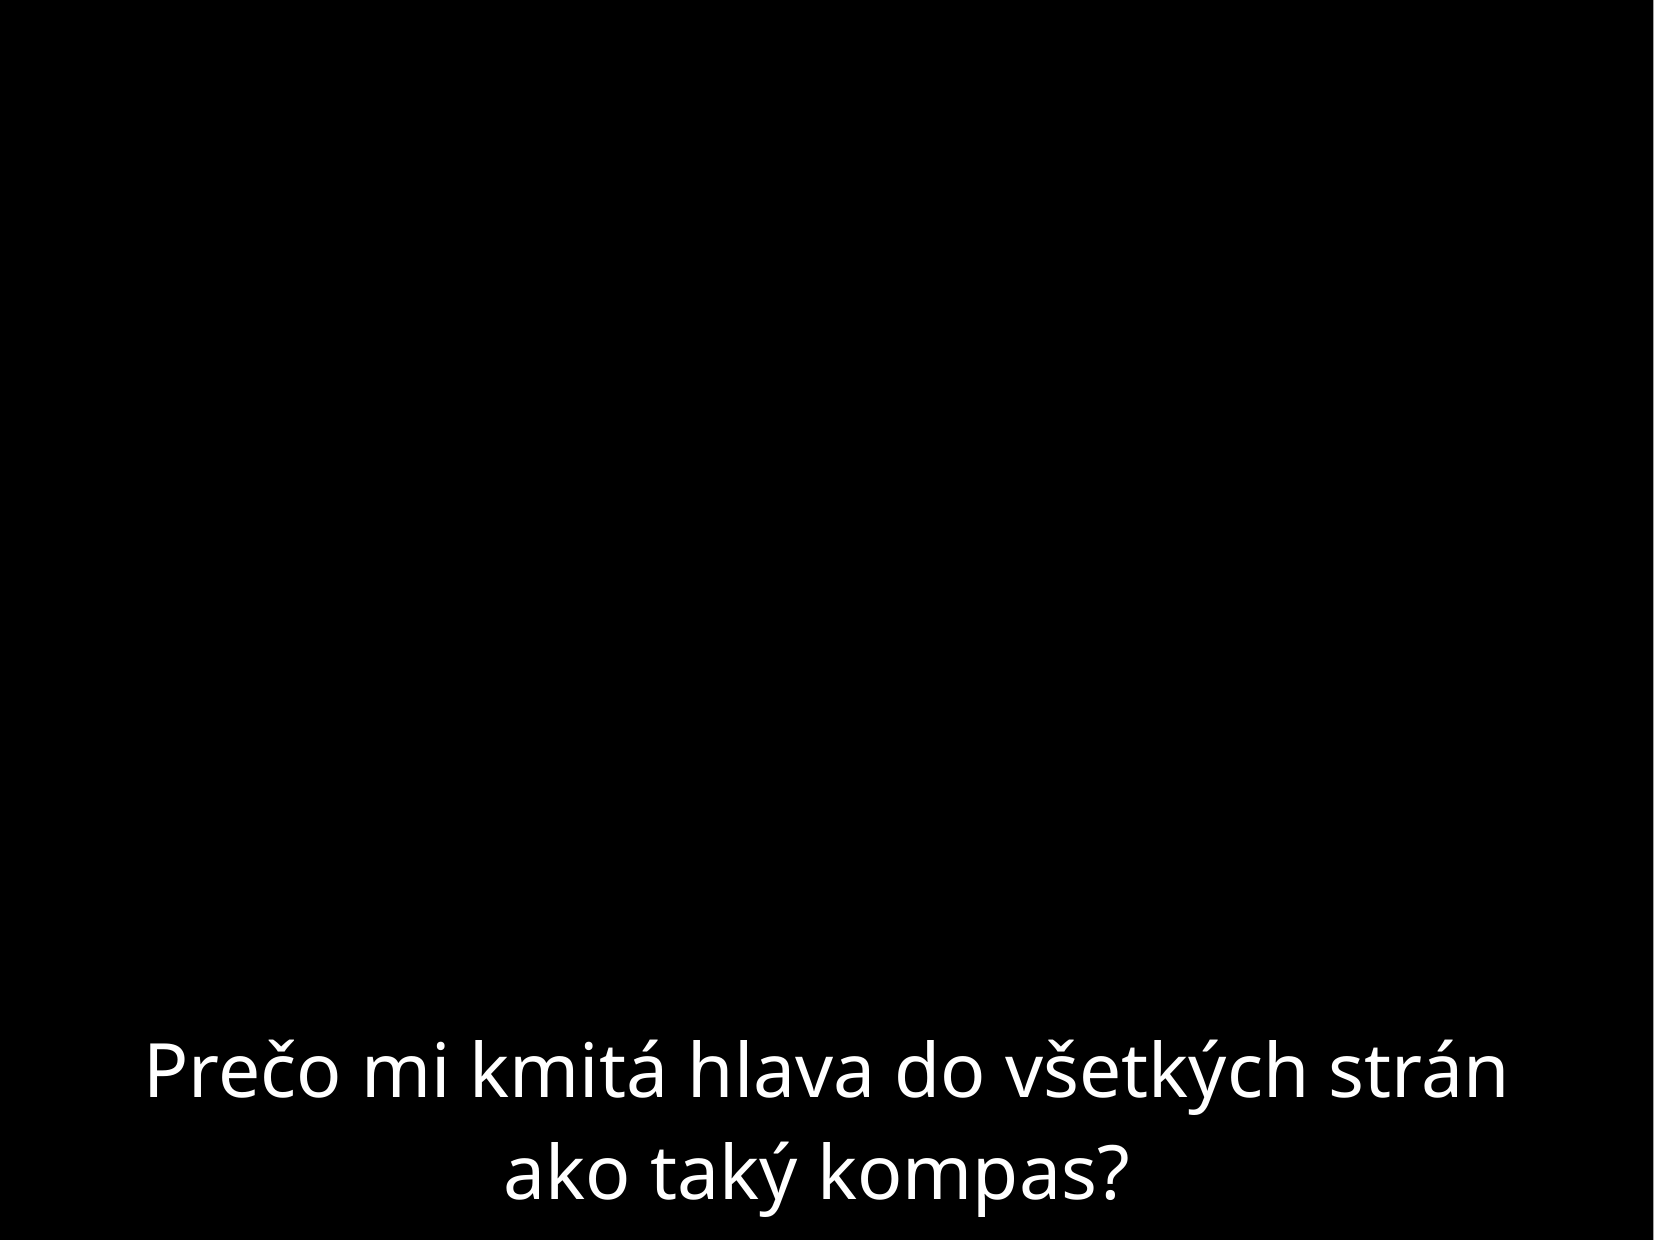

# Prečo mi kmitá hlava do všetkých strán ako taký kompas?